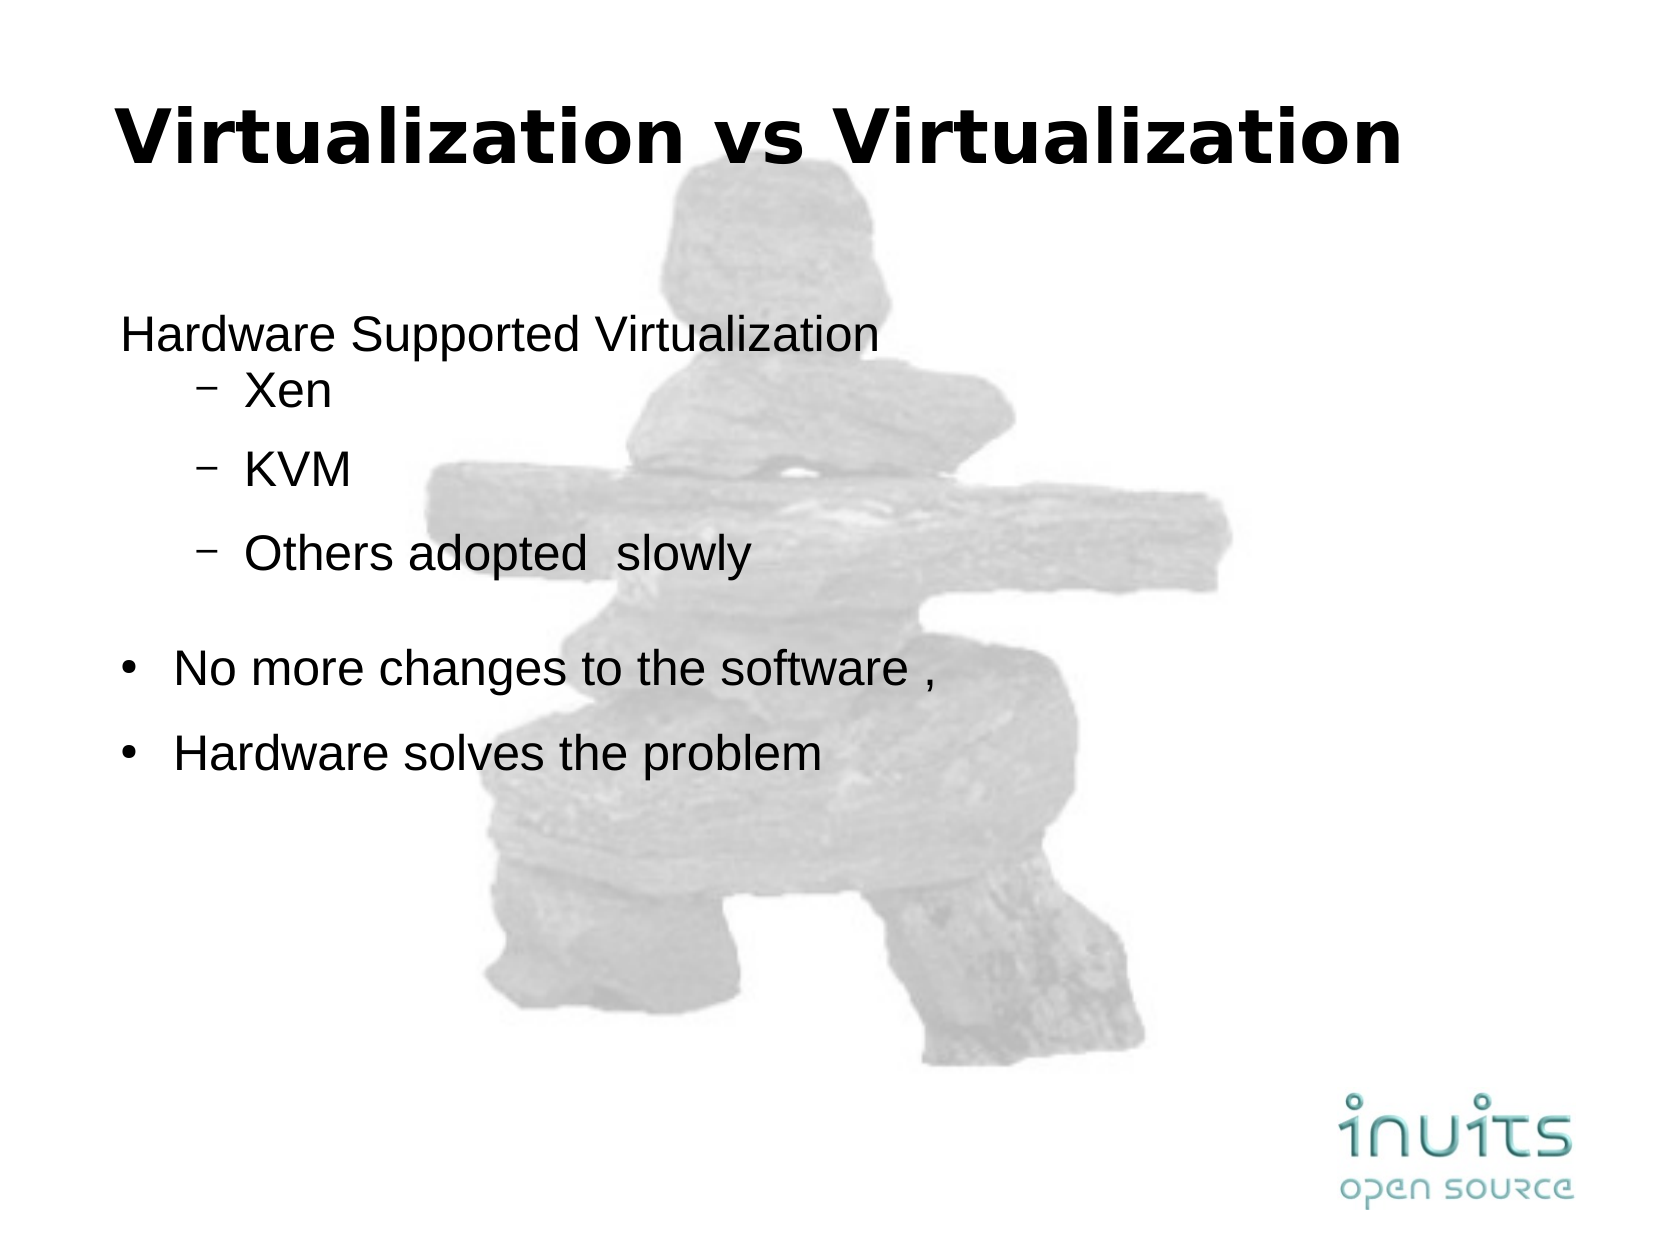

Virtualization vs Virtualization
# Hardware Supported Virtualization
Xen
KVM
Others adopted slowly
No more changes to the software ,
Hardware solves the problem